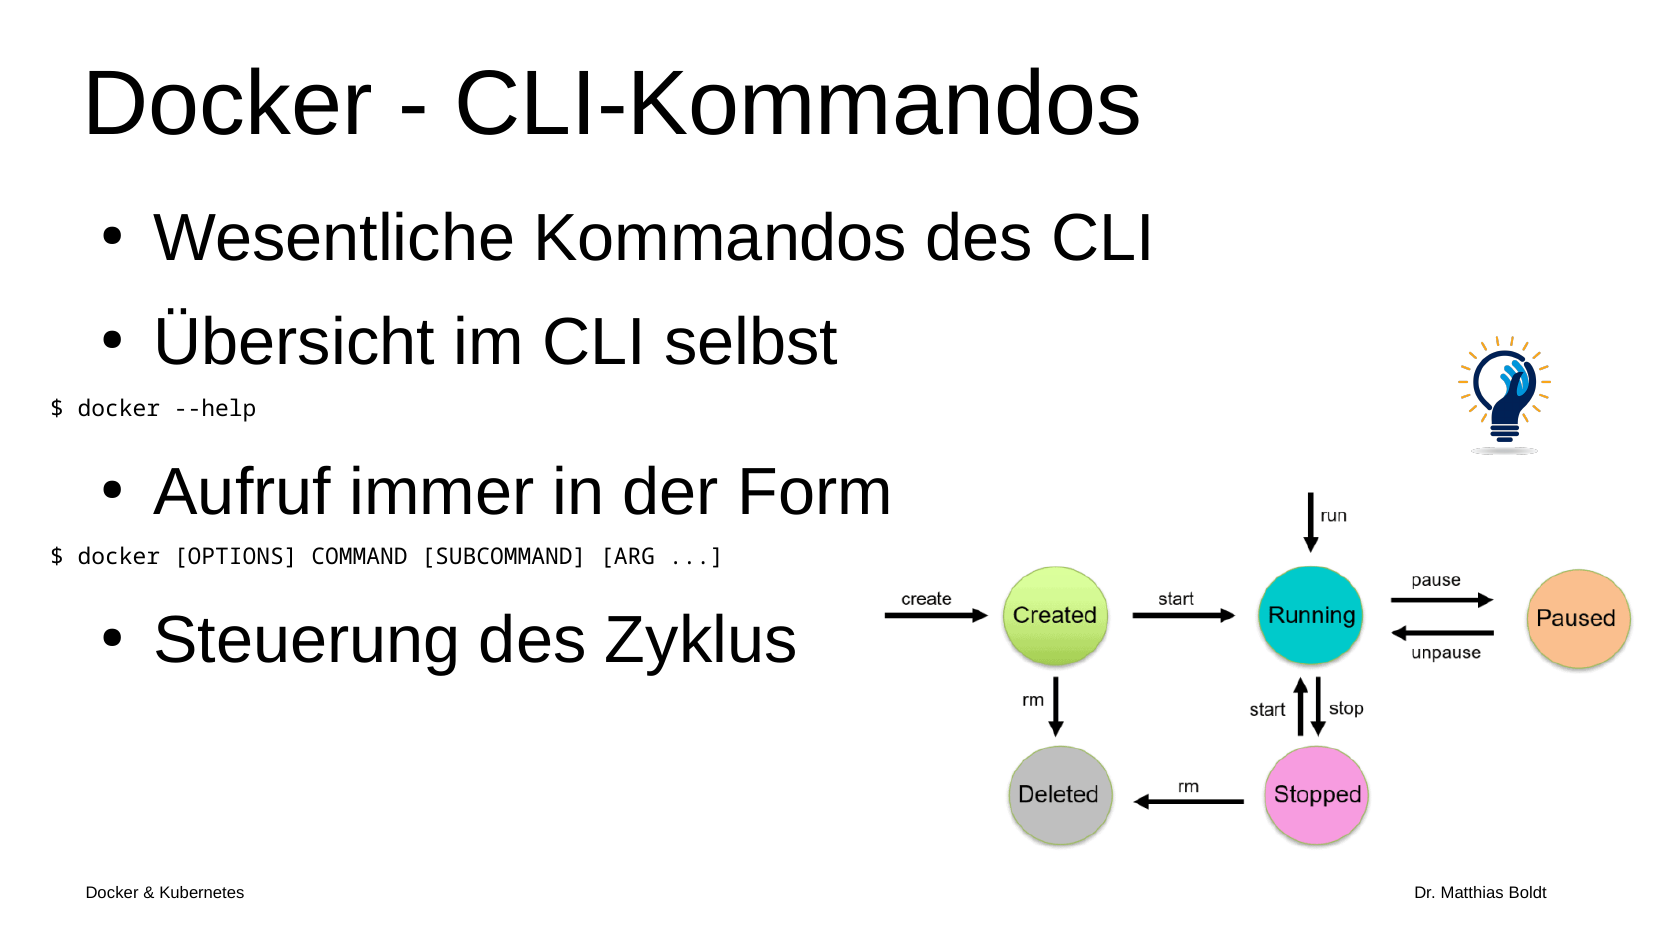

# Docker - CLI-Kommandos
Wesentliche Kommandos des CLI
Übersicht im CLI selbst
Aufruf immer in der Form
Steuerung des Zyklus
$ docker --help
$ docker [OPTIONS] COMMAND [SUBCOMMAND] [ARG ...]
Docker & Kubernetes																Dr. Matthias Boldt